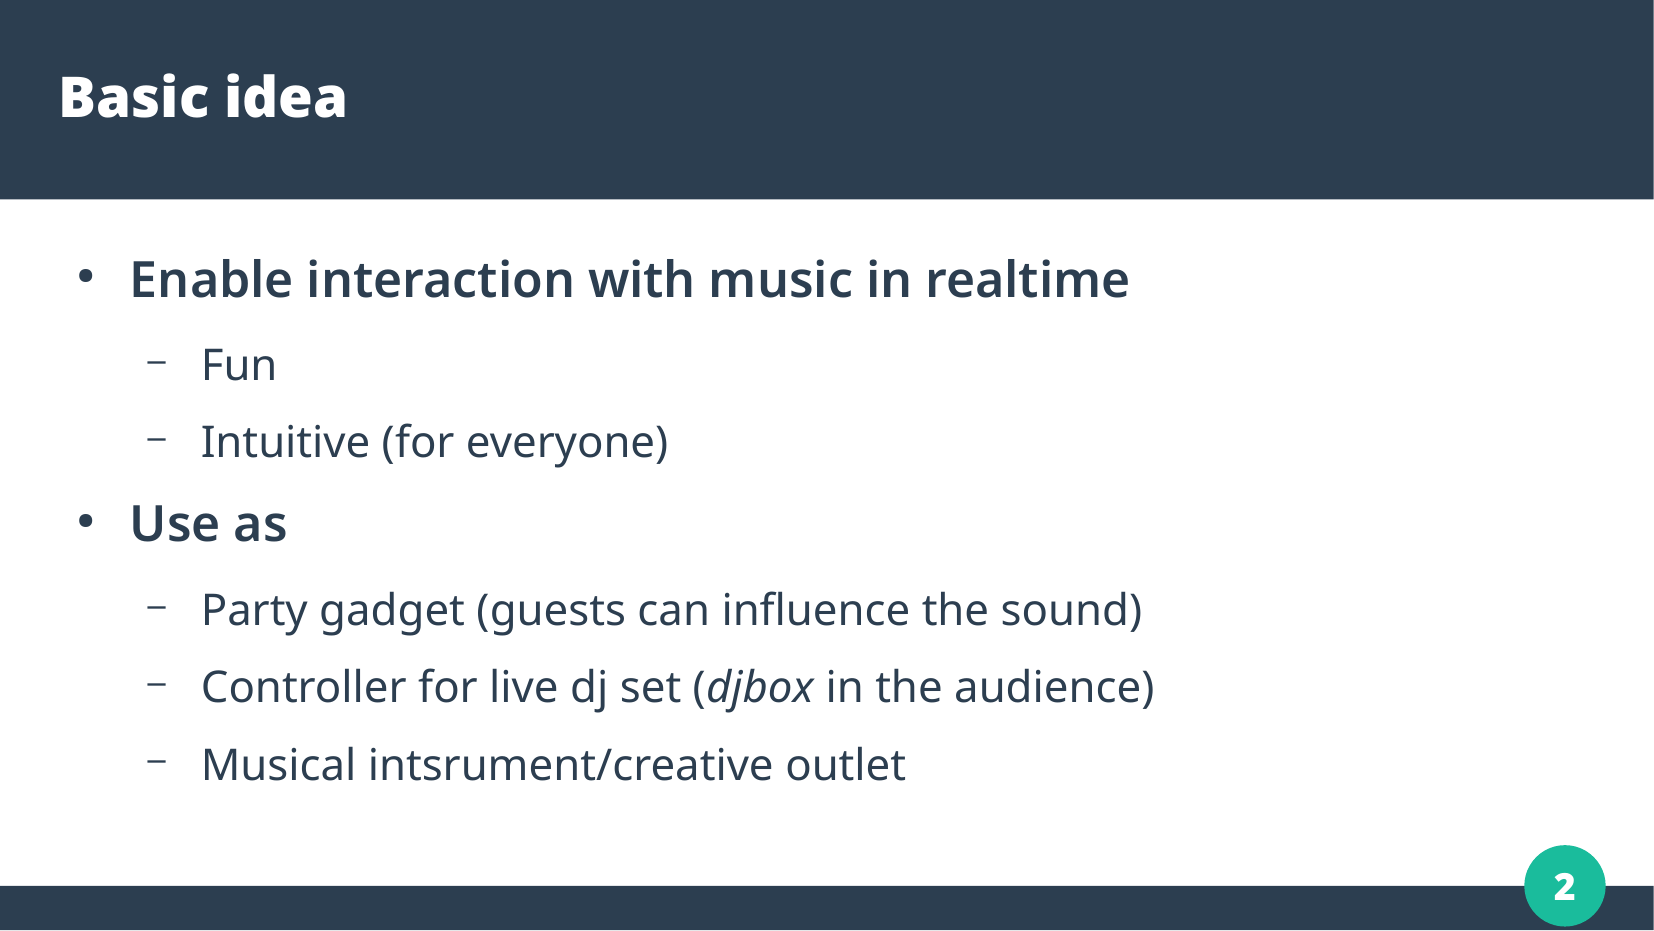

# Basic idea
Enable interaction with music in realtime
Fun
Intuitive (for everyone)
Use as
Party gadget (guests can influence the sound)
Controller for live dj set (djbox in the audience)
Musical intsrument/creative outlet